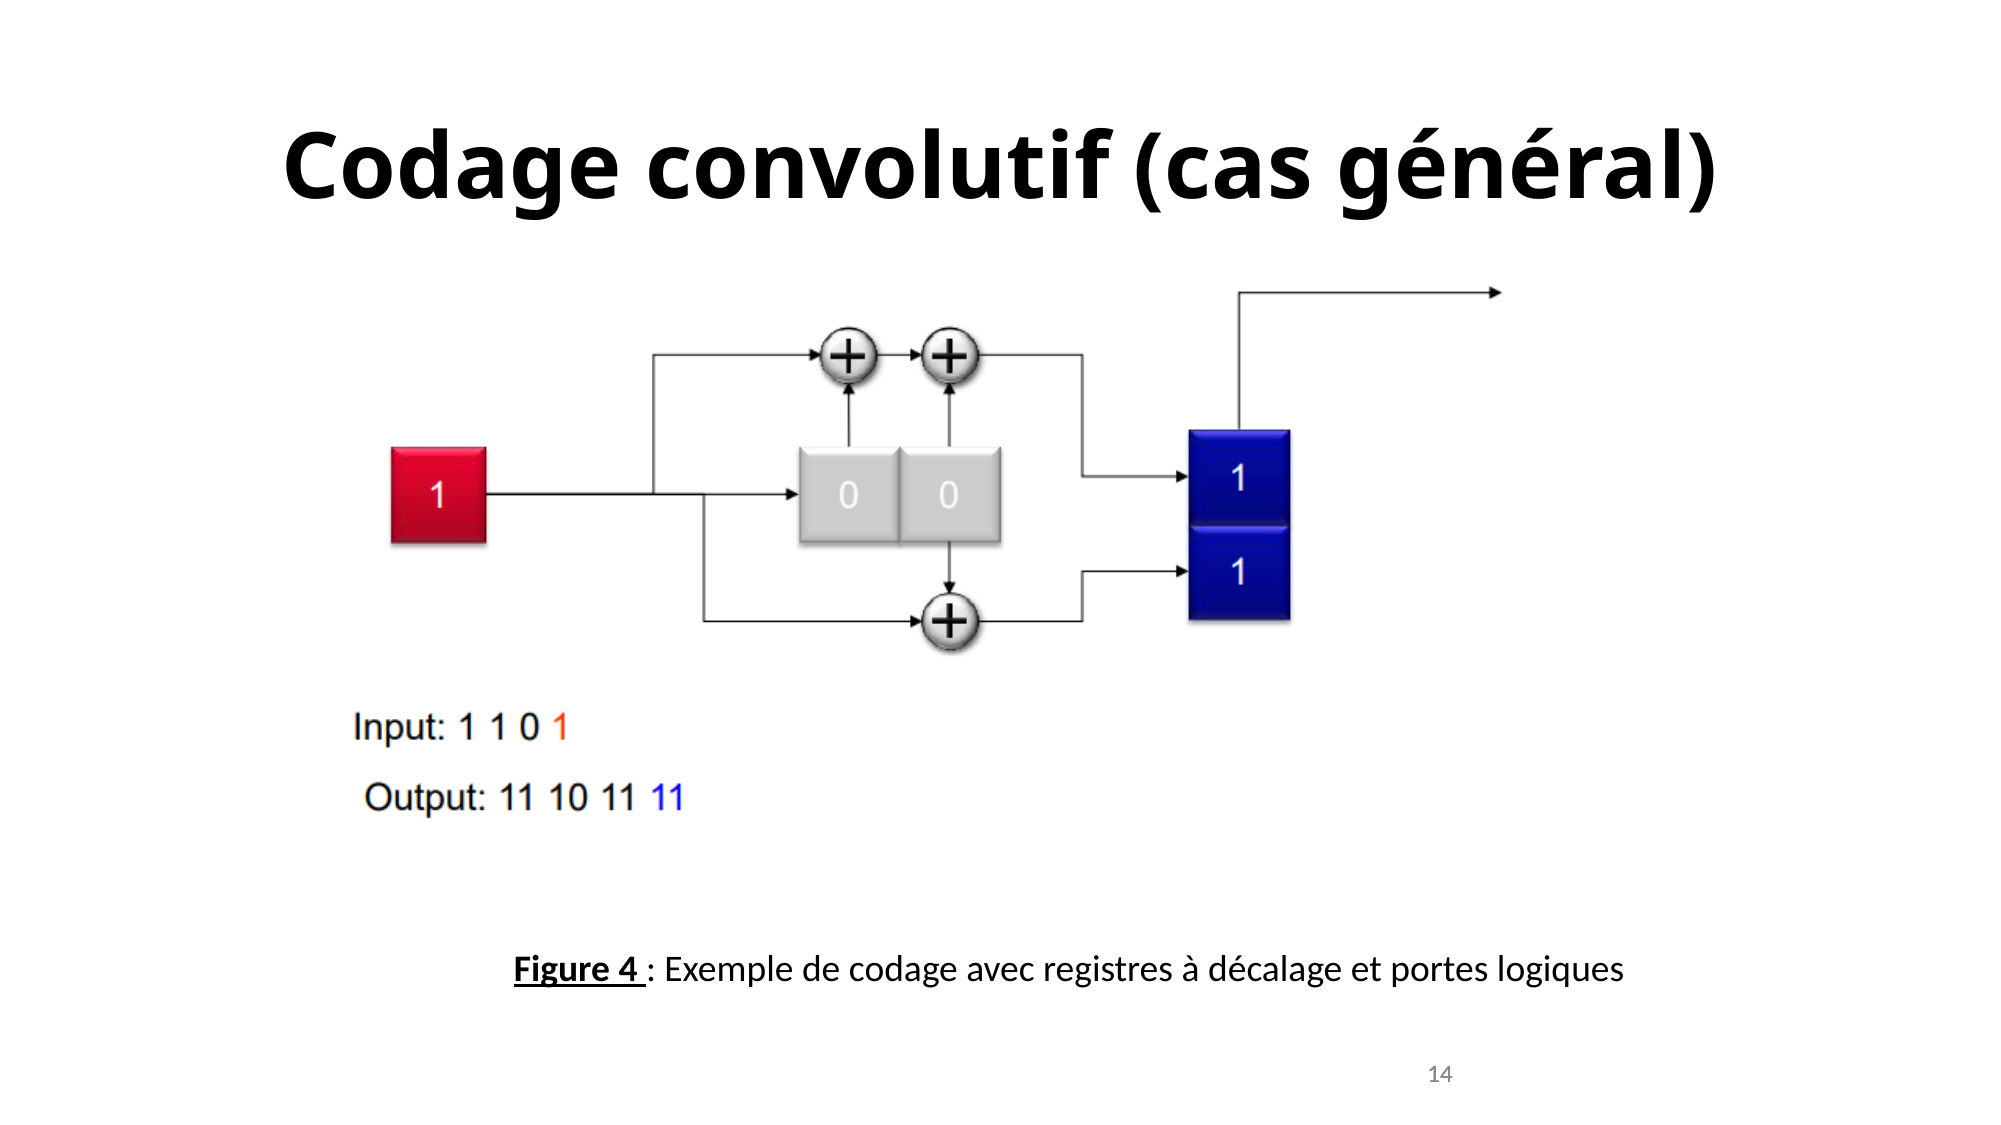

# Codage convolutif (cas général)
Figure 4 : Exemple de codage avec registres à décalage et portes logiques